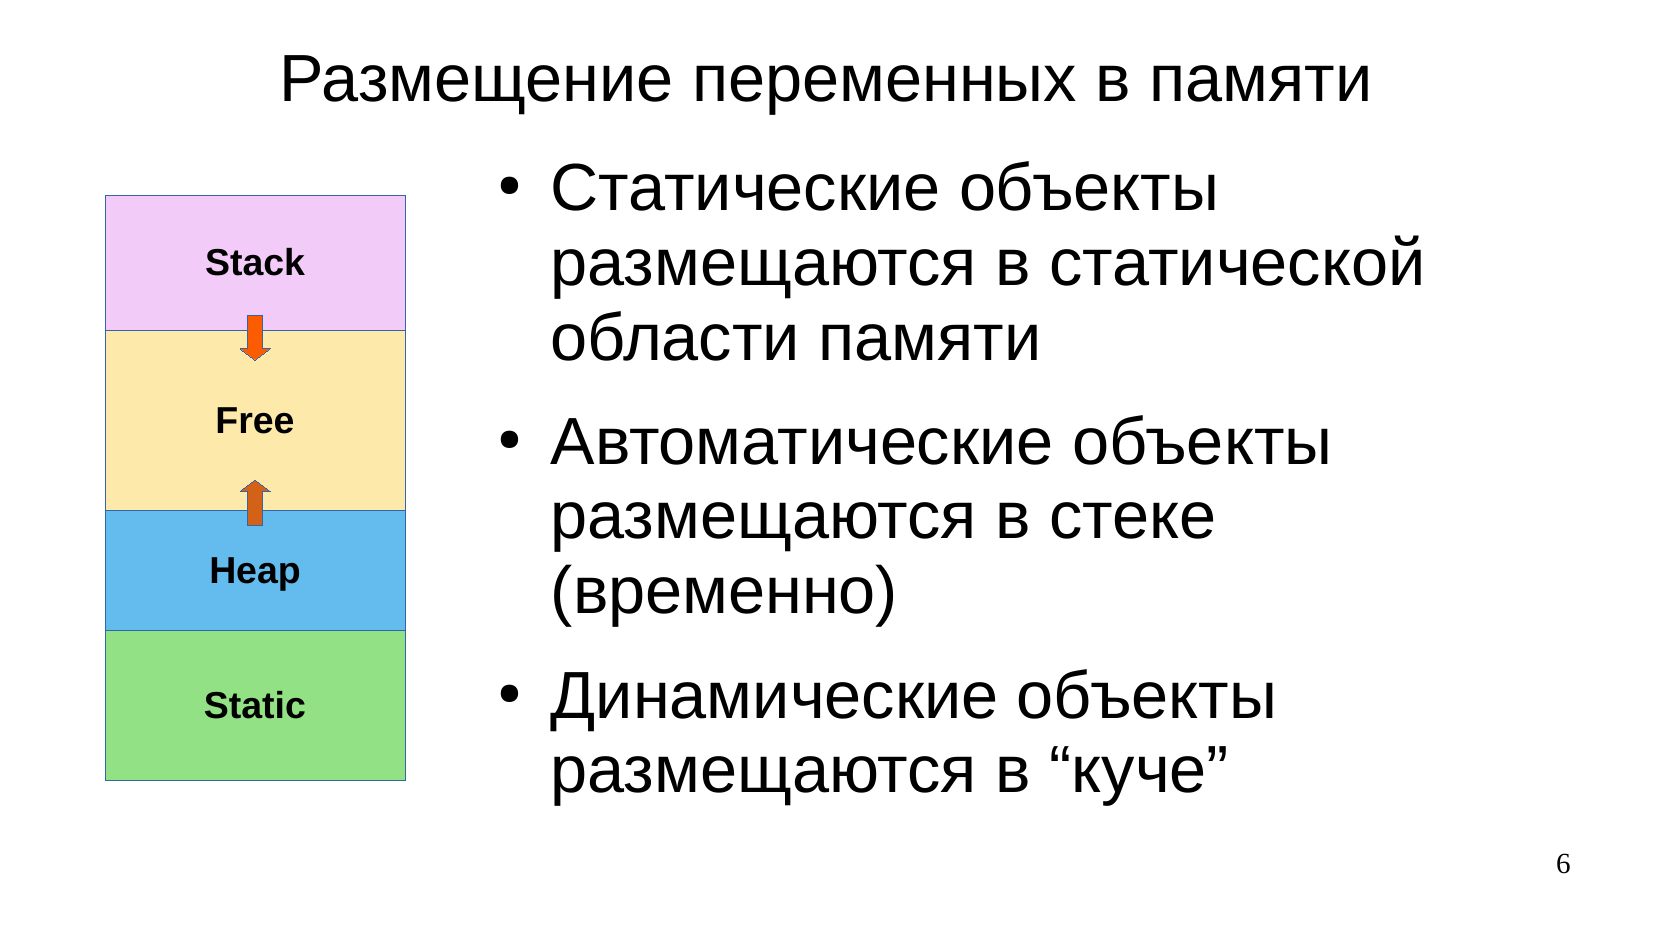

# Размещение переменных в памяти
Статические объекты размещаются в статической области памяти
Автоматические объекты размещаются в стеке (временно)
Динамические объекты размещаются в “куче”
Stack
Free
Heap
Static
6